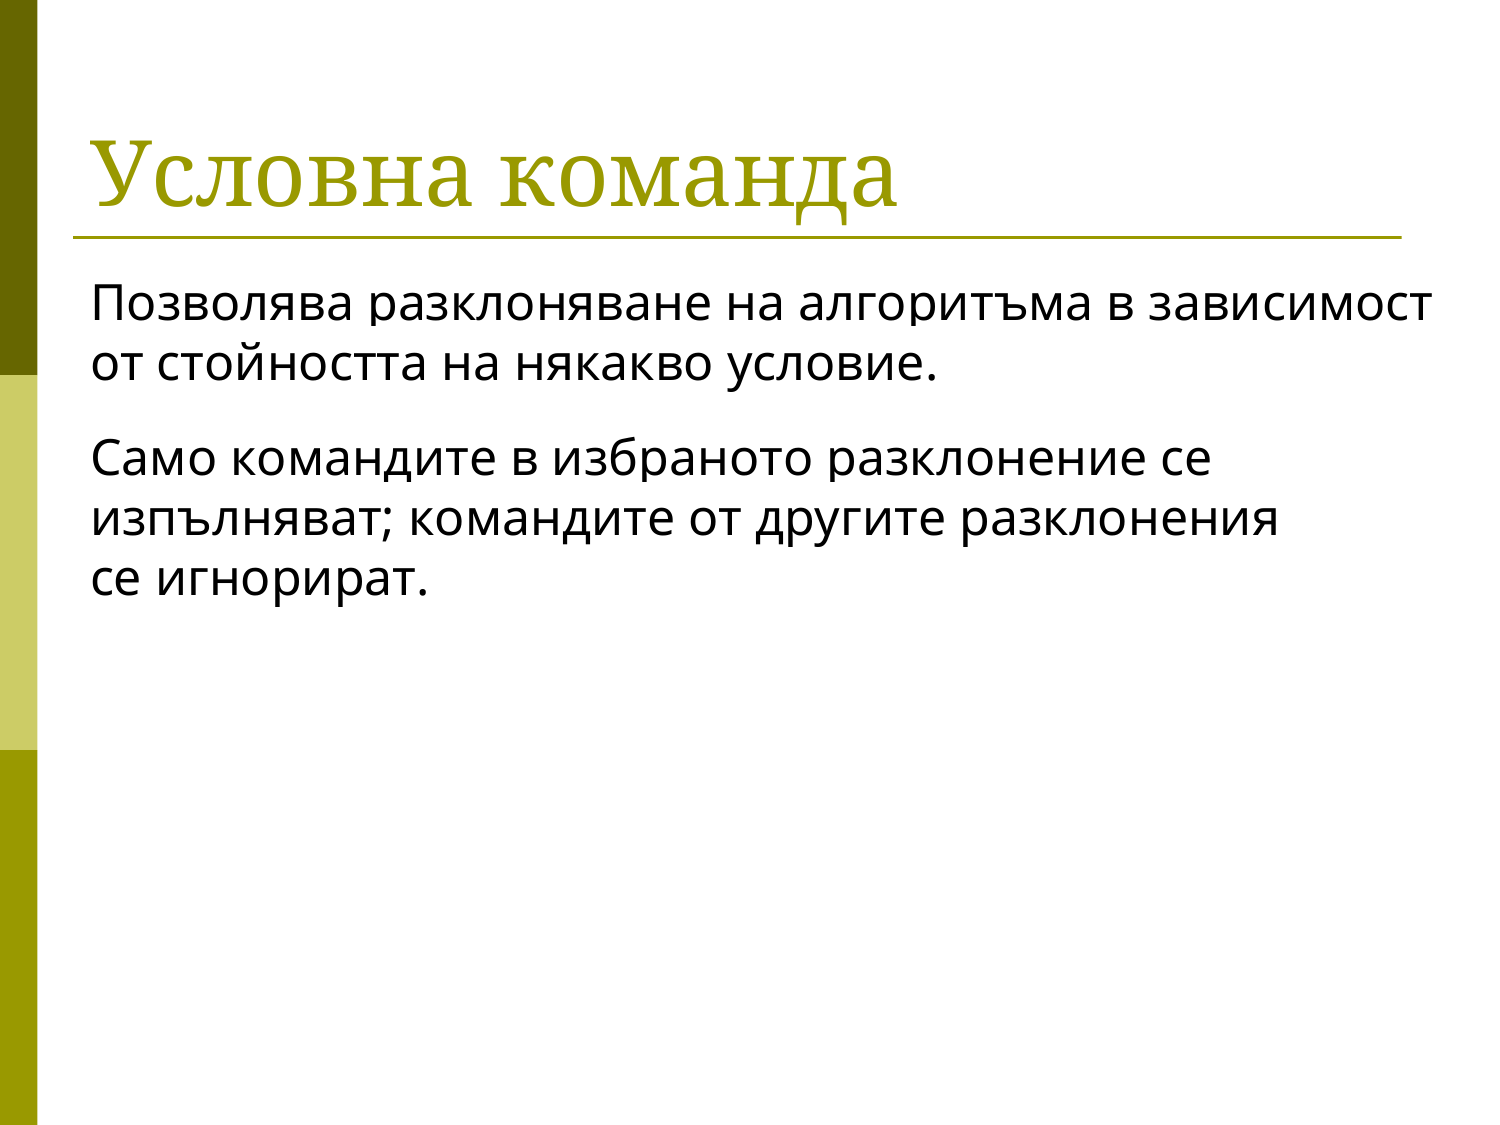

Условна команда
# Позволява разклоняване на алгоритъма в зависимост от стойността на някакво условие.
Само командите в избраното разклонение се изпълняват; командите от другите разклонения
се игнорират.